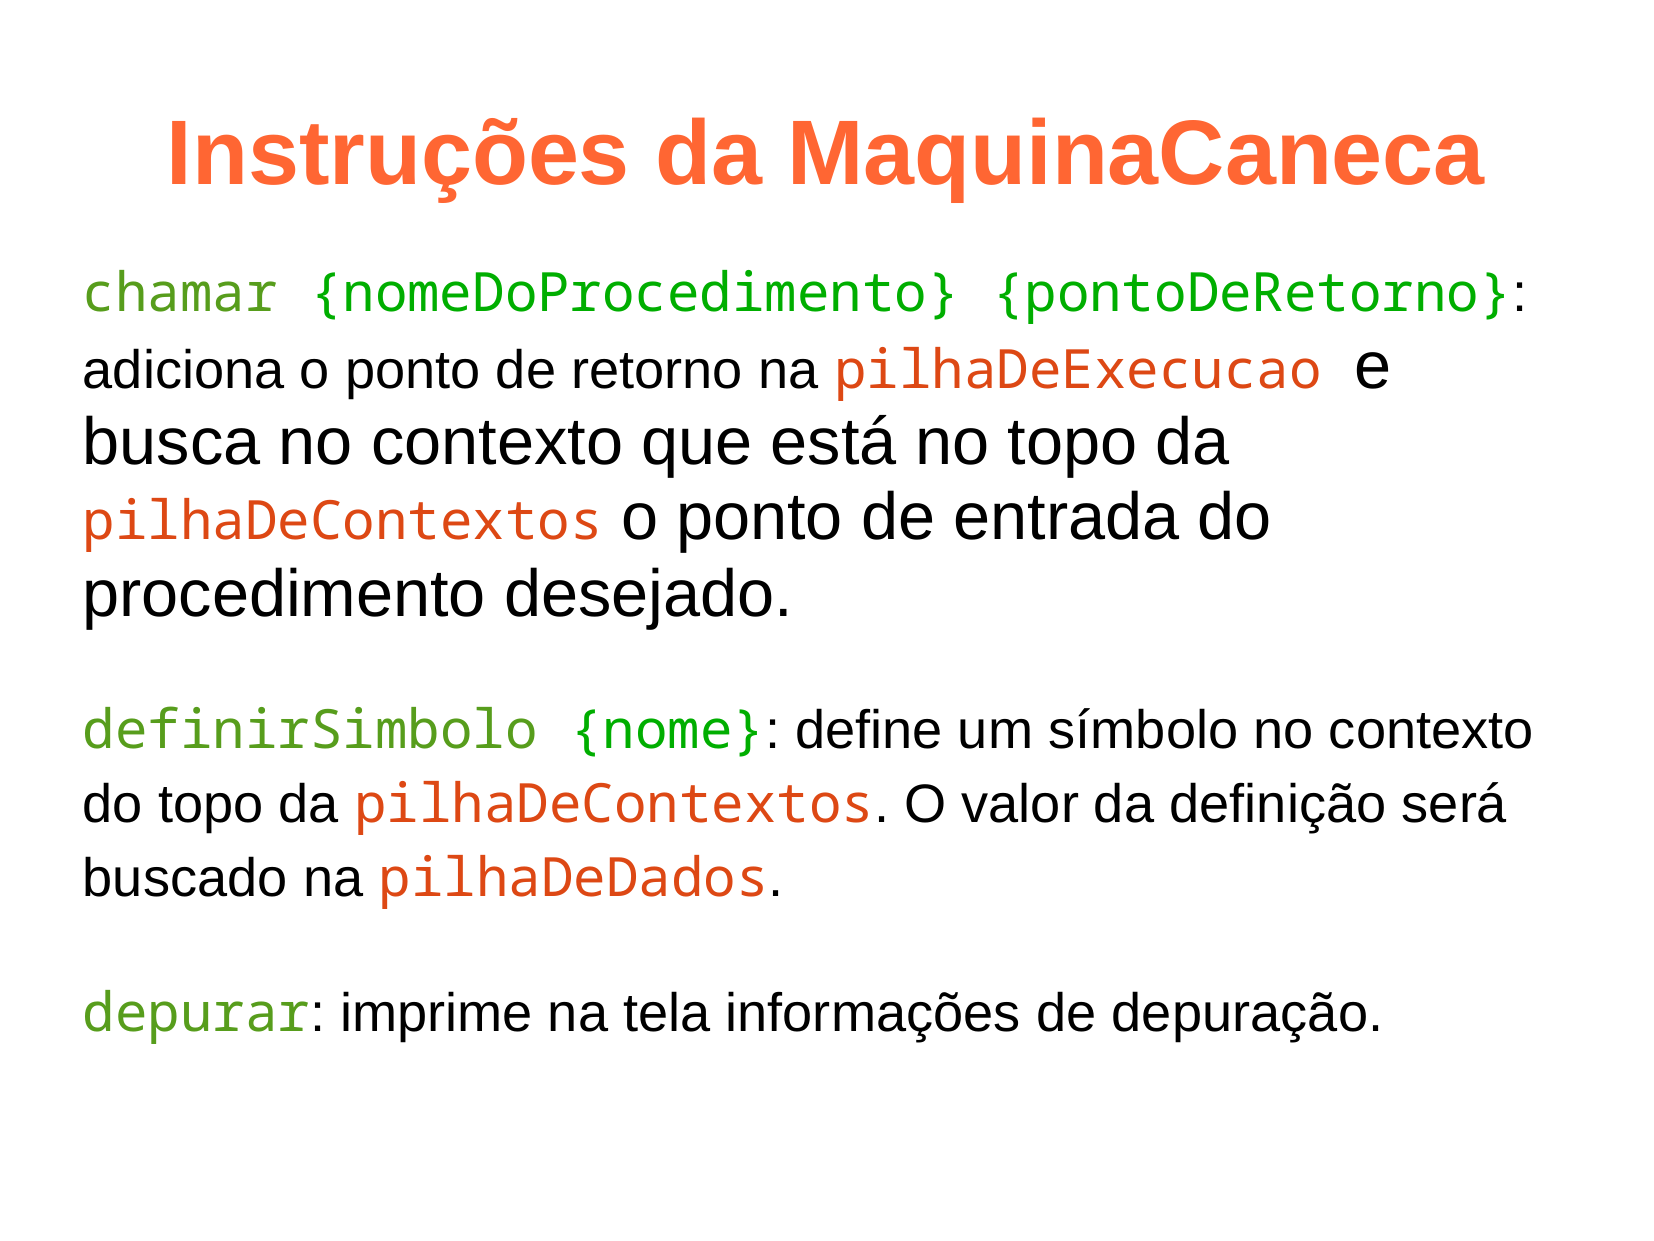

# Instruções da MaquinaCaneca
chamar {nomeDoProcedimento} {pontoDeRetorno}: adiciona o ponto de retorno na pilhaDeExecucao e busca no contexto que está no topo da pilhaDeContextos o ponto de entrada do procedimento desejado.
definirSimbolo {nome}: define um símbolo no contexto do topo da pilhaDeContextos. O valor da definição será buscado na pilhaDeDados.
depurar: imprime na tela informações de depuração.